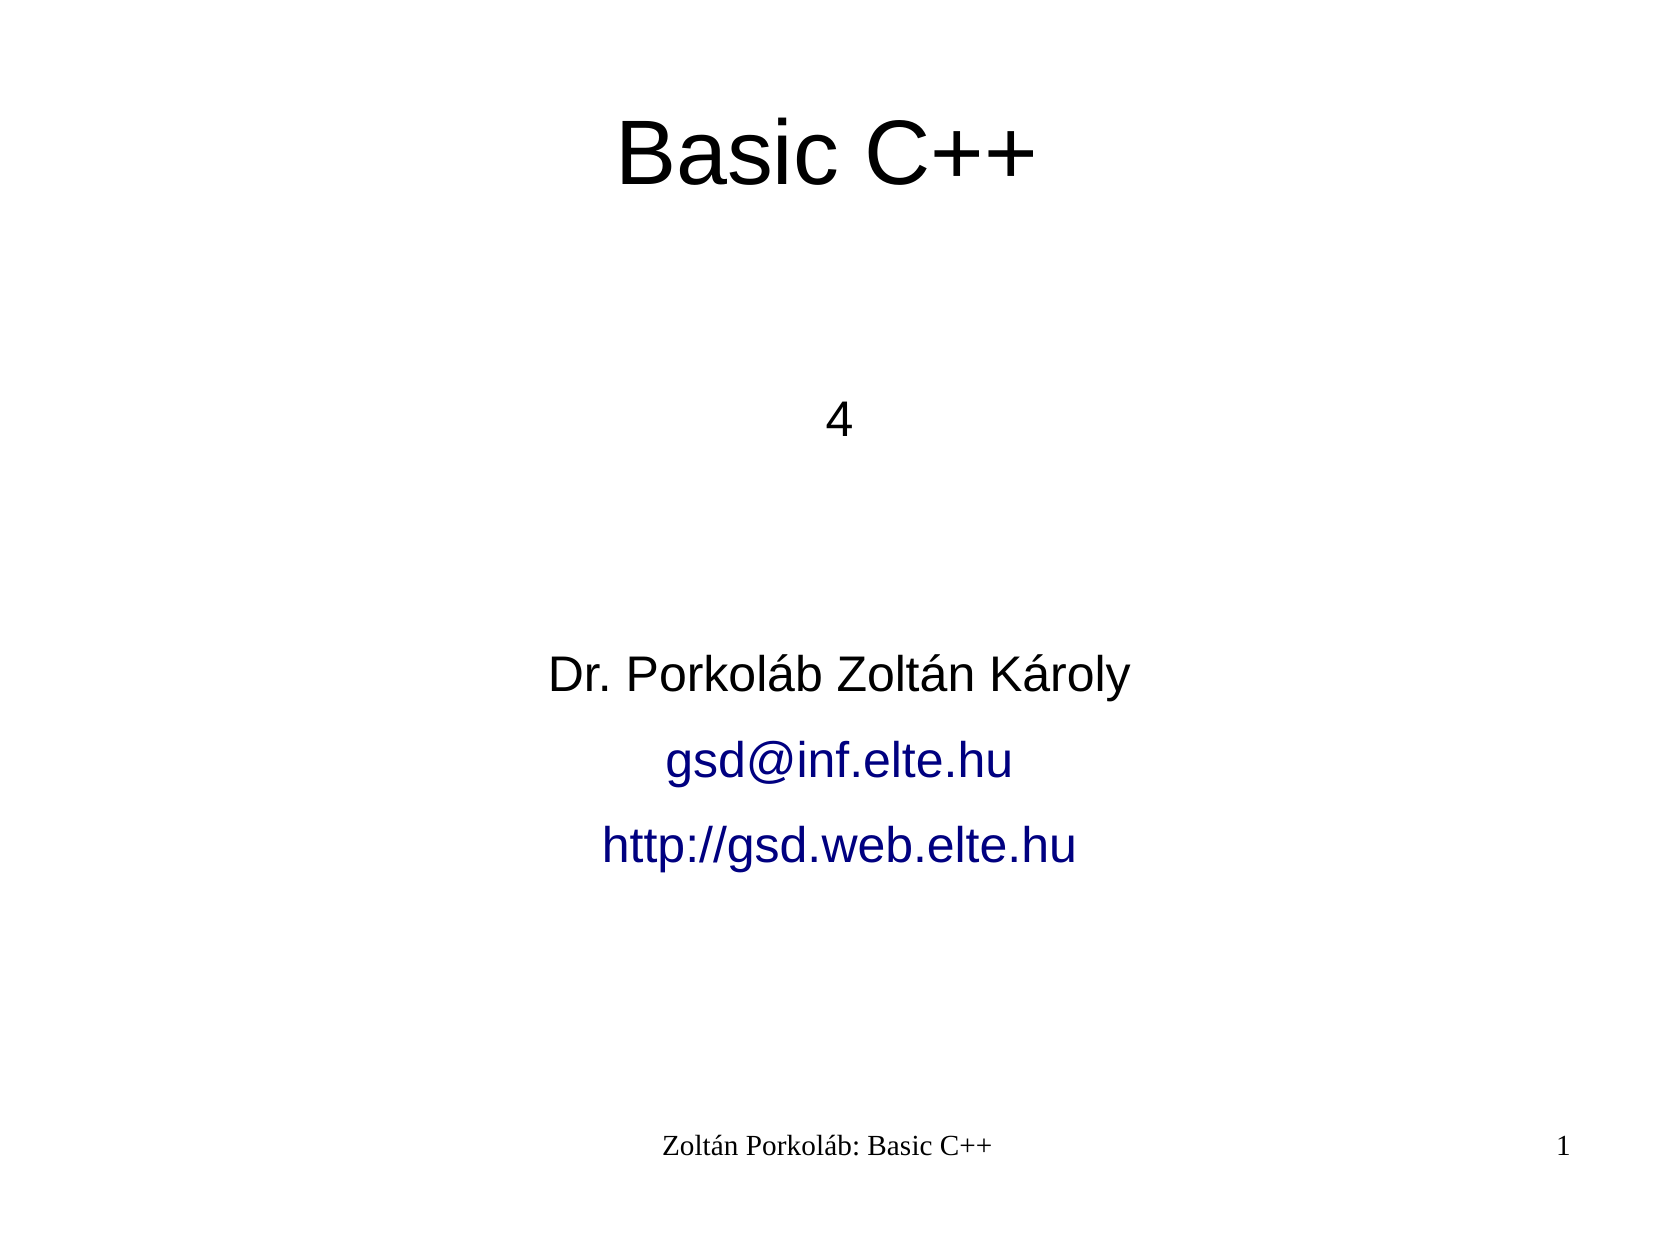

# Basic C++
4
Dr. Porkoláb Zoltán Károly
gsd@inf.elte.hu
http://gsd.web.elte.hu
Zoltán Porkoláb: Basic C++
1